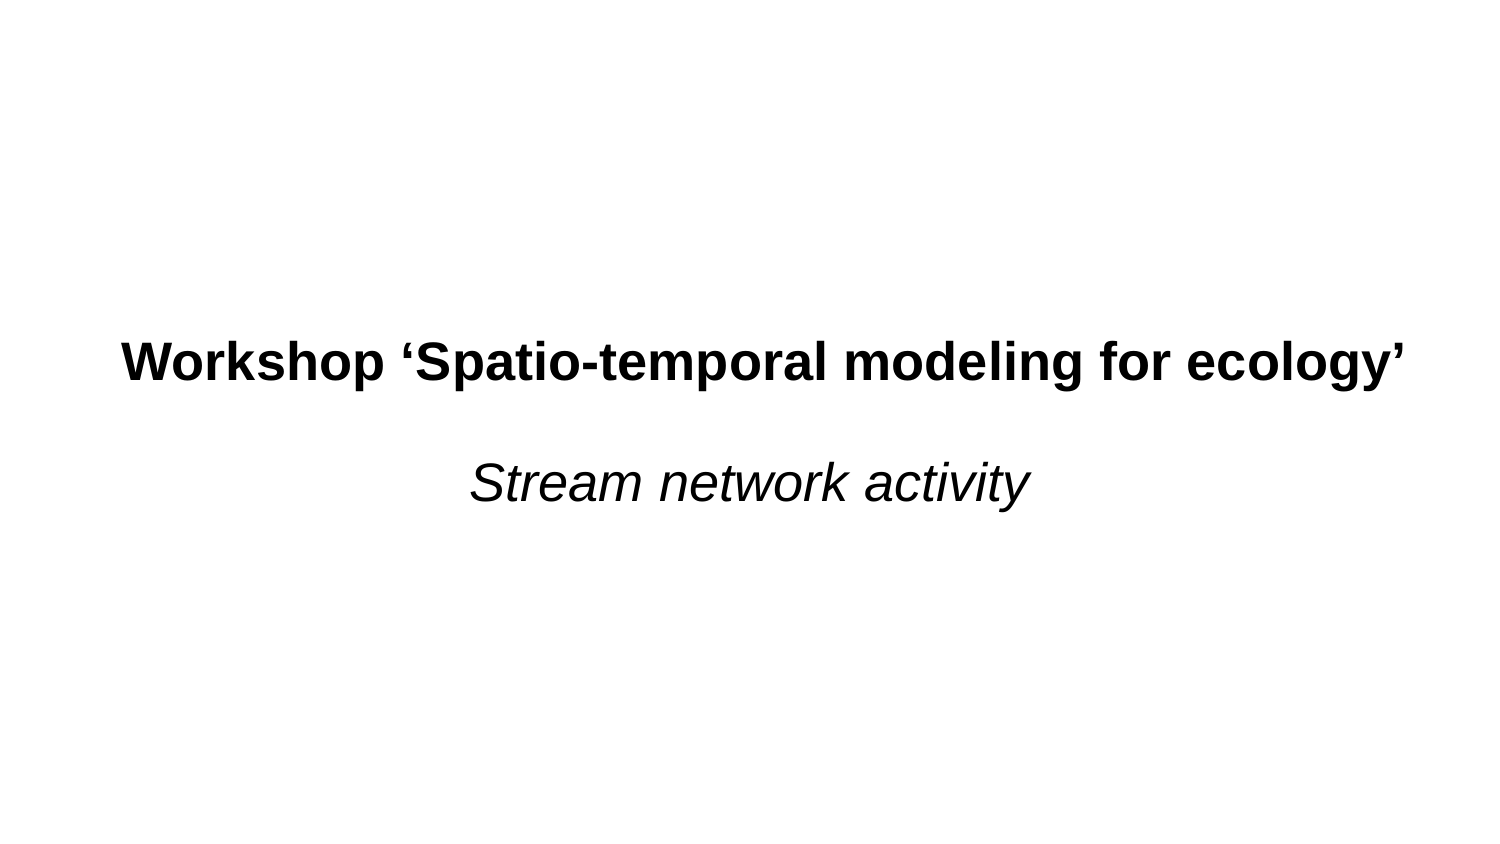

# Workshop ‘Spatio-temporal modeling for ecology’ Stream network activity